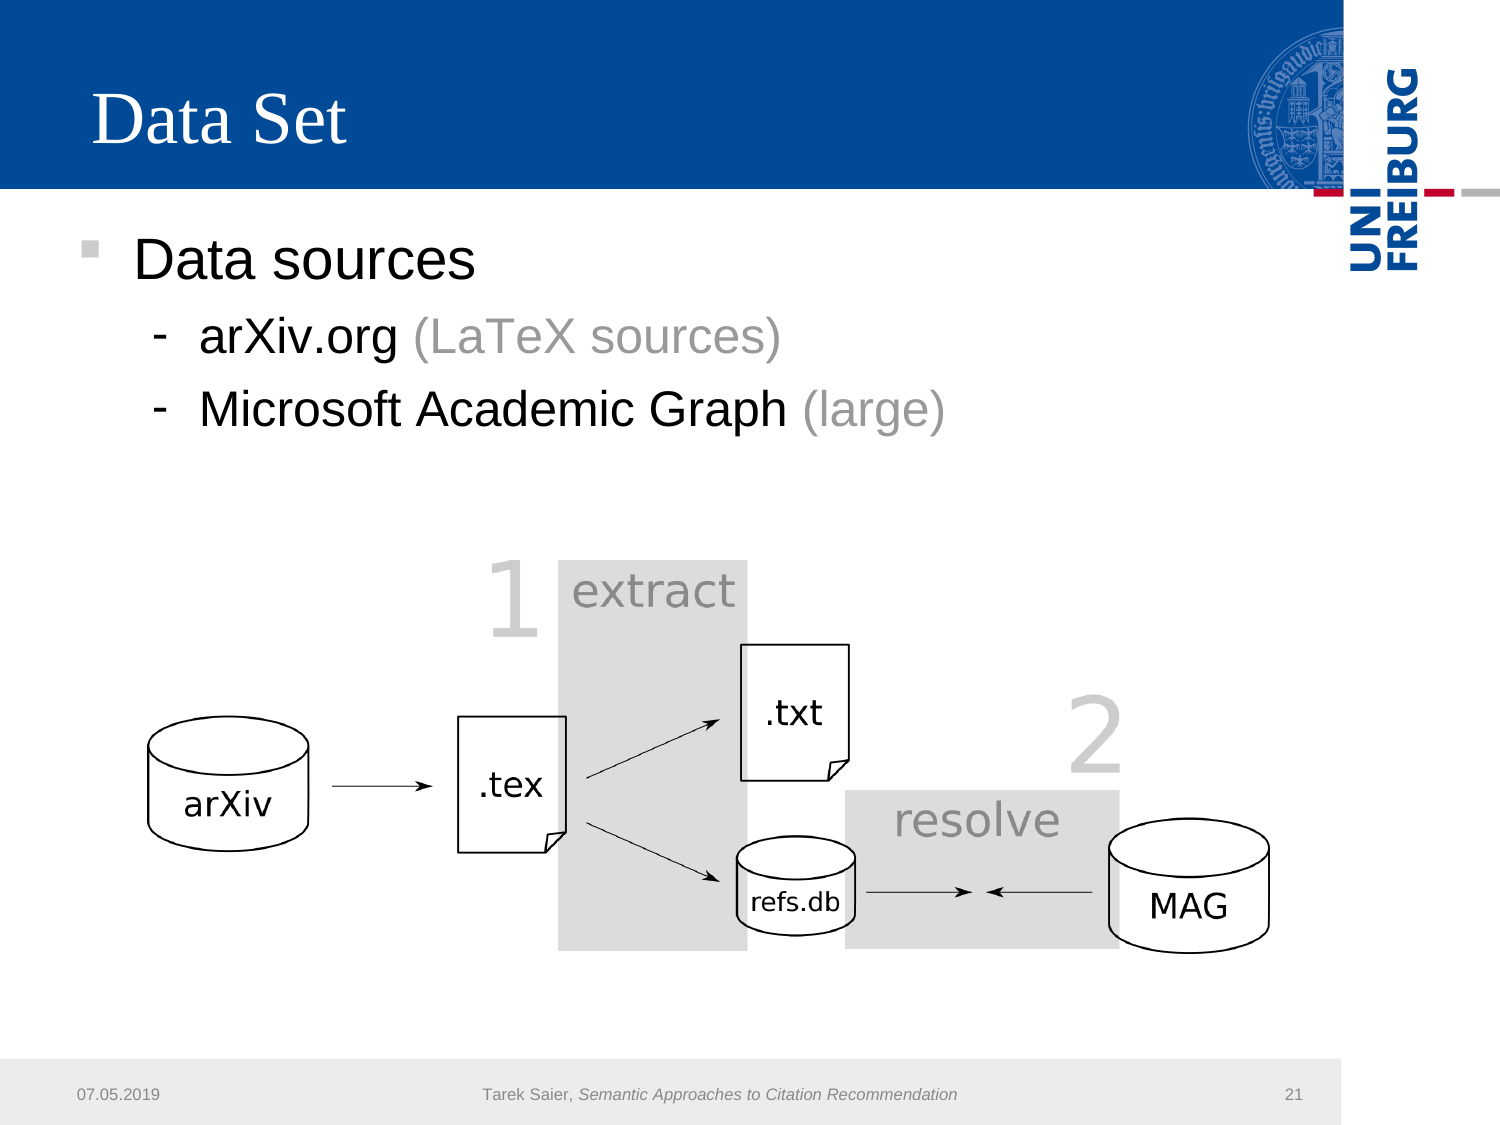

# Data Set
Data sources
arXiv.org (LaTeX sources)
Microsoft Academic Graph (large)
Präsentationstitel
21